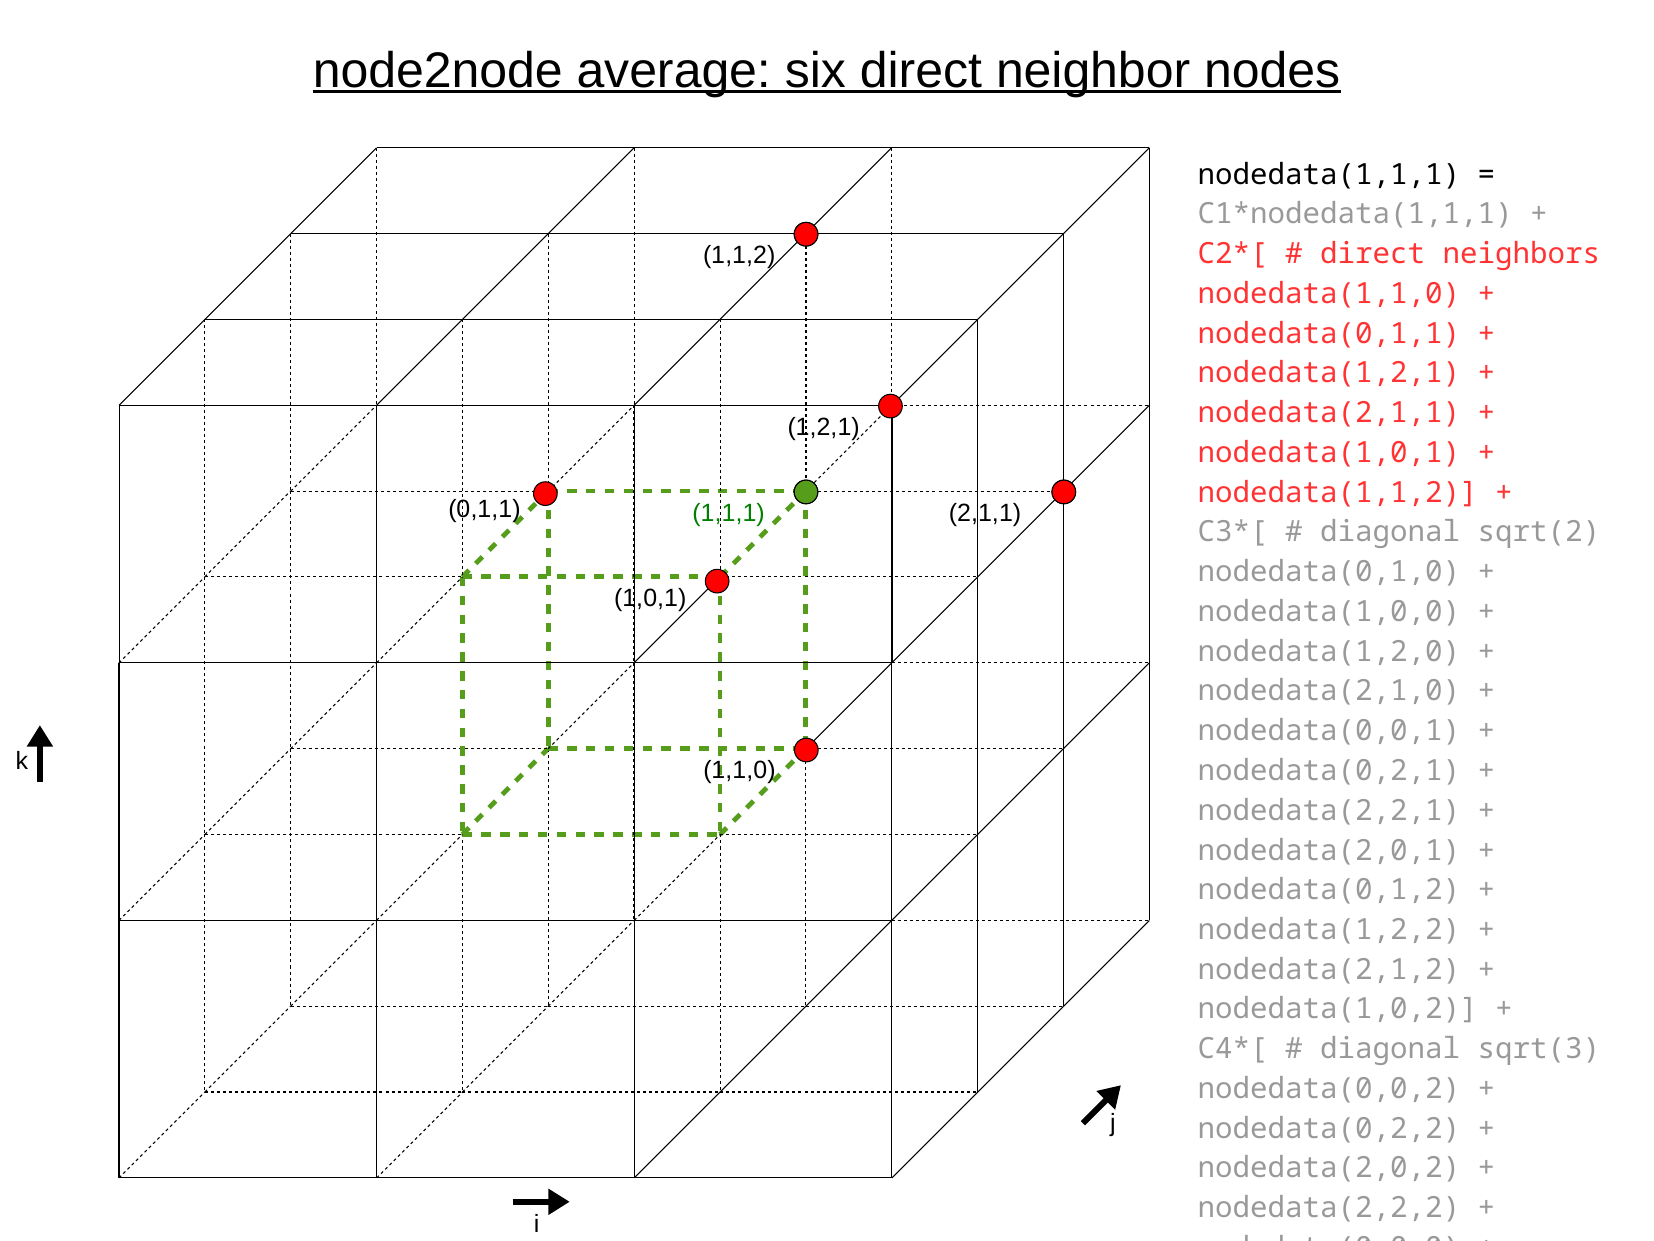

node2node average: six direct neighbor nodes
nodedata(1,1,1) =
C1*nodedata(1,1,1) +
C2*[ # direct neighbors
nodedata(1,1,0) +
nodedata(0,1,1) +
nodedata(1,2,1) +
nodedata(2,1,1) +
nodedata(1,0,1) +
nodedata(1,1,2)] +
C3*[ # diagonal sqrt(2)
nodedata(0,1,0) +
nodedata(1,0,0) +
nodedata(1,2,0) +
nodedata(2,1,0) +
nodedata(0,0,1) +
nodedata(0,2,1) +
nodedata(2,2,1) +
nodedata(2,0,1) +
nodedata(0,1,2) +
nodedata(1,2,2) +
nodedata(2,1,2) +
nodedata(1,0,2)] +
C4*[ # diagonal sqrt(3)
nodedata(0,0,2) +
nodedata(0,2,2) +
nodedata(2,0,2) +
nodedata(2,2,2) +
nodedata(0,0,0) +
nodedata(0,2,0) +
nodedata(2,0,0) +
nodedata(2,2,0)]
(1,1,2)
(1,2,1)
(0,1,1)
(2,1,1)
(1,1,1)
(1,0,1)
k
(1,1,0)
j
i